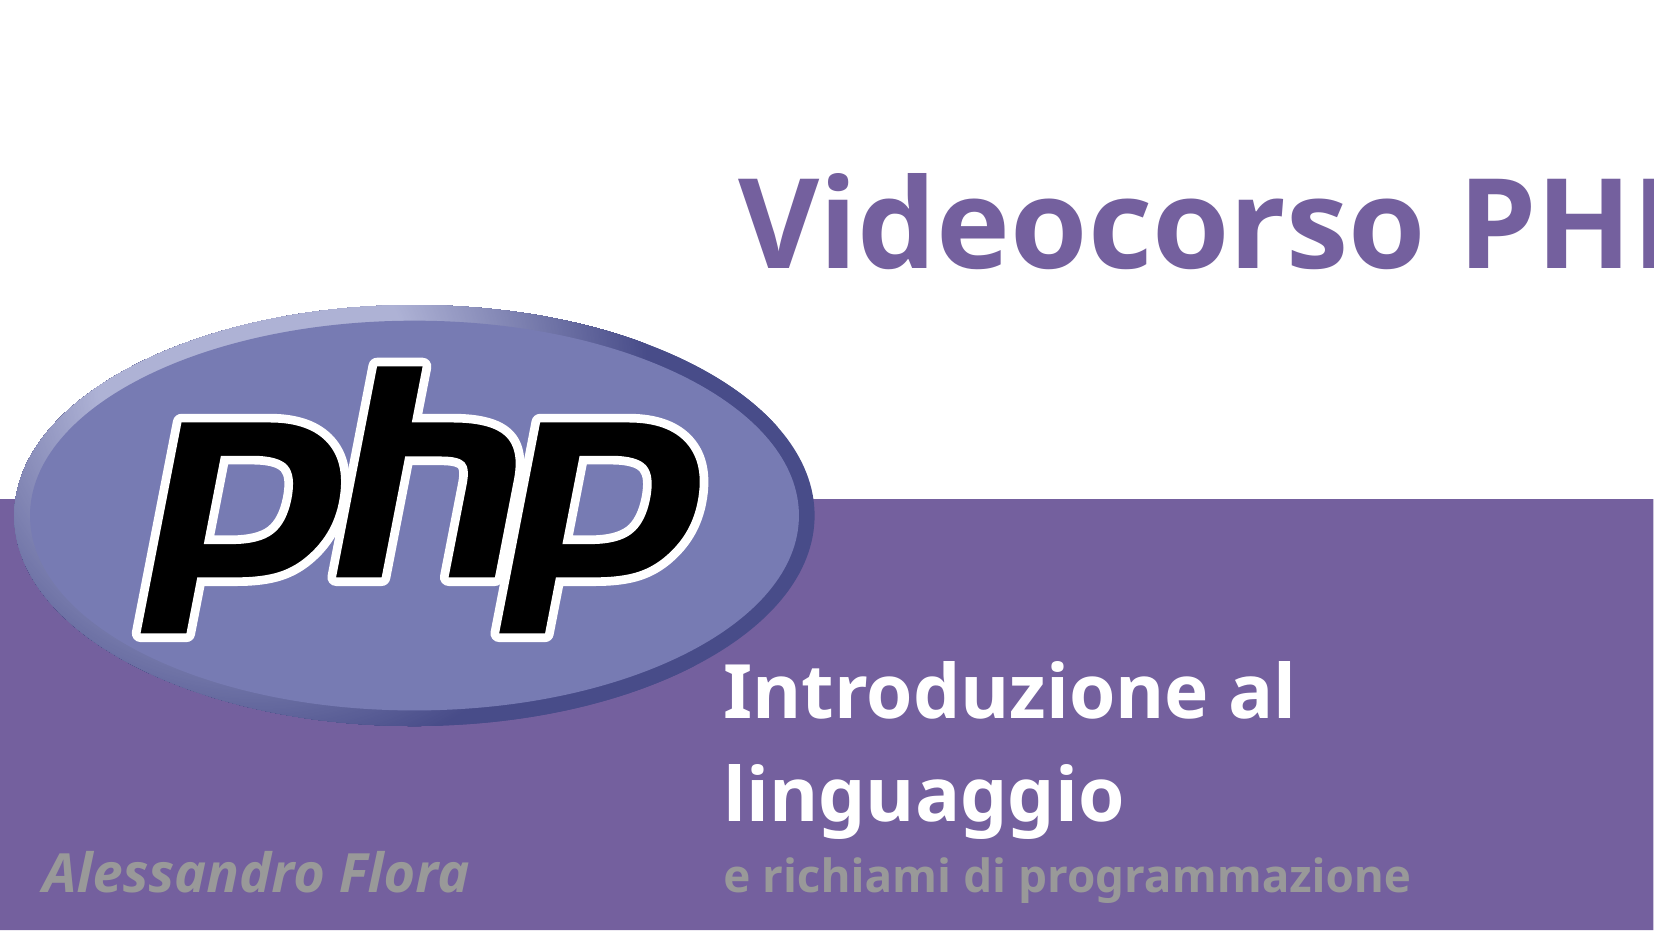

Videocorso PHP
Introduzione al linguaggio
e richiami di programmazione
Alessandro Flora